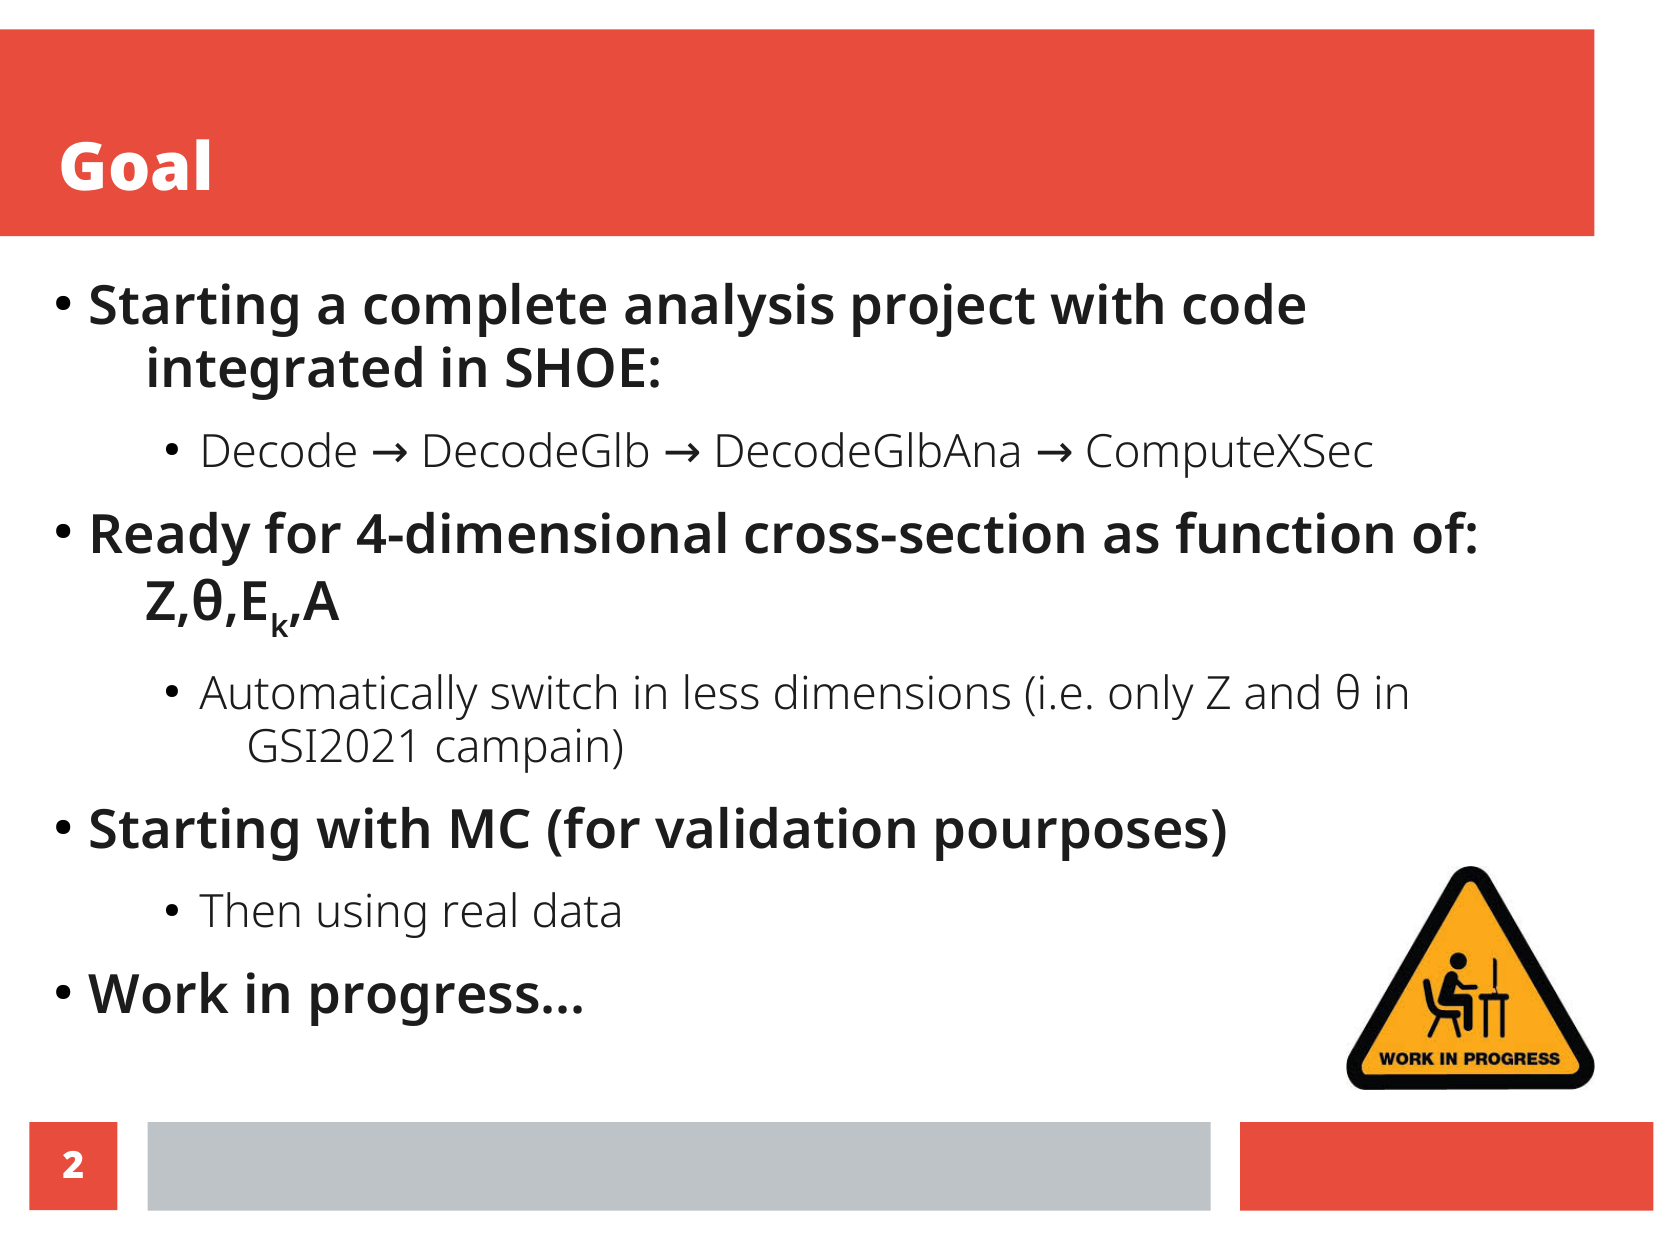

Goal
# Starting a complete analysis project with code integrated in SHOE:
Decode → DecodeGlb → DecodeGlbAna → ComputeXSec
Ready for 4-dimensional cross-section as function of: Z,θ,Ek,A
Automatically switch in less dimensions (i.e. only Z and θ in GSI2021 campain)
Starting with MC (for validation pourposes)
Then using real data
Work in progress...
2